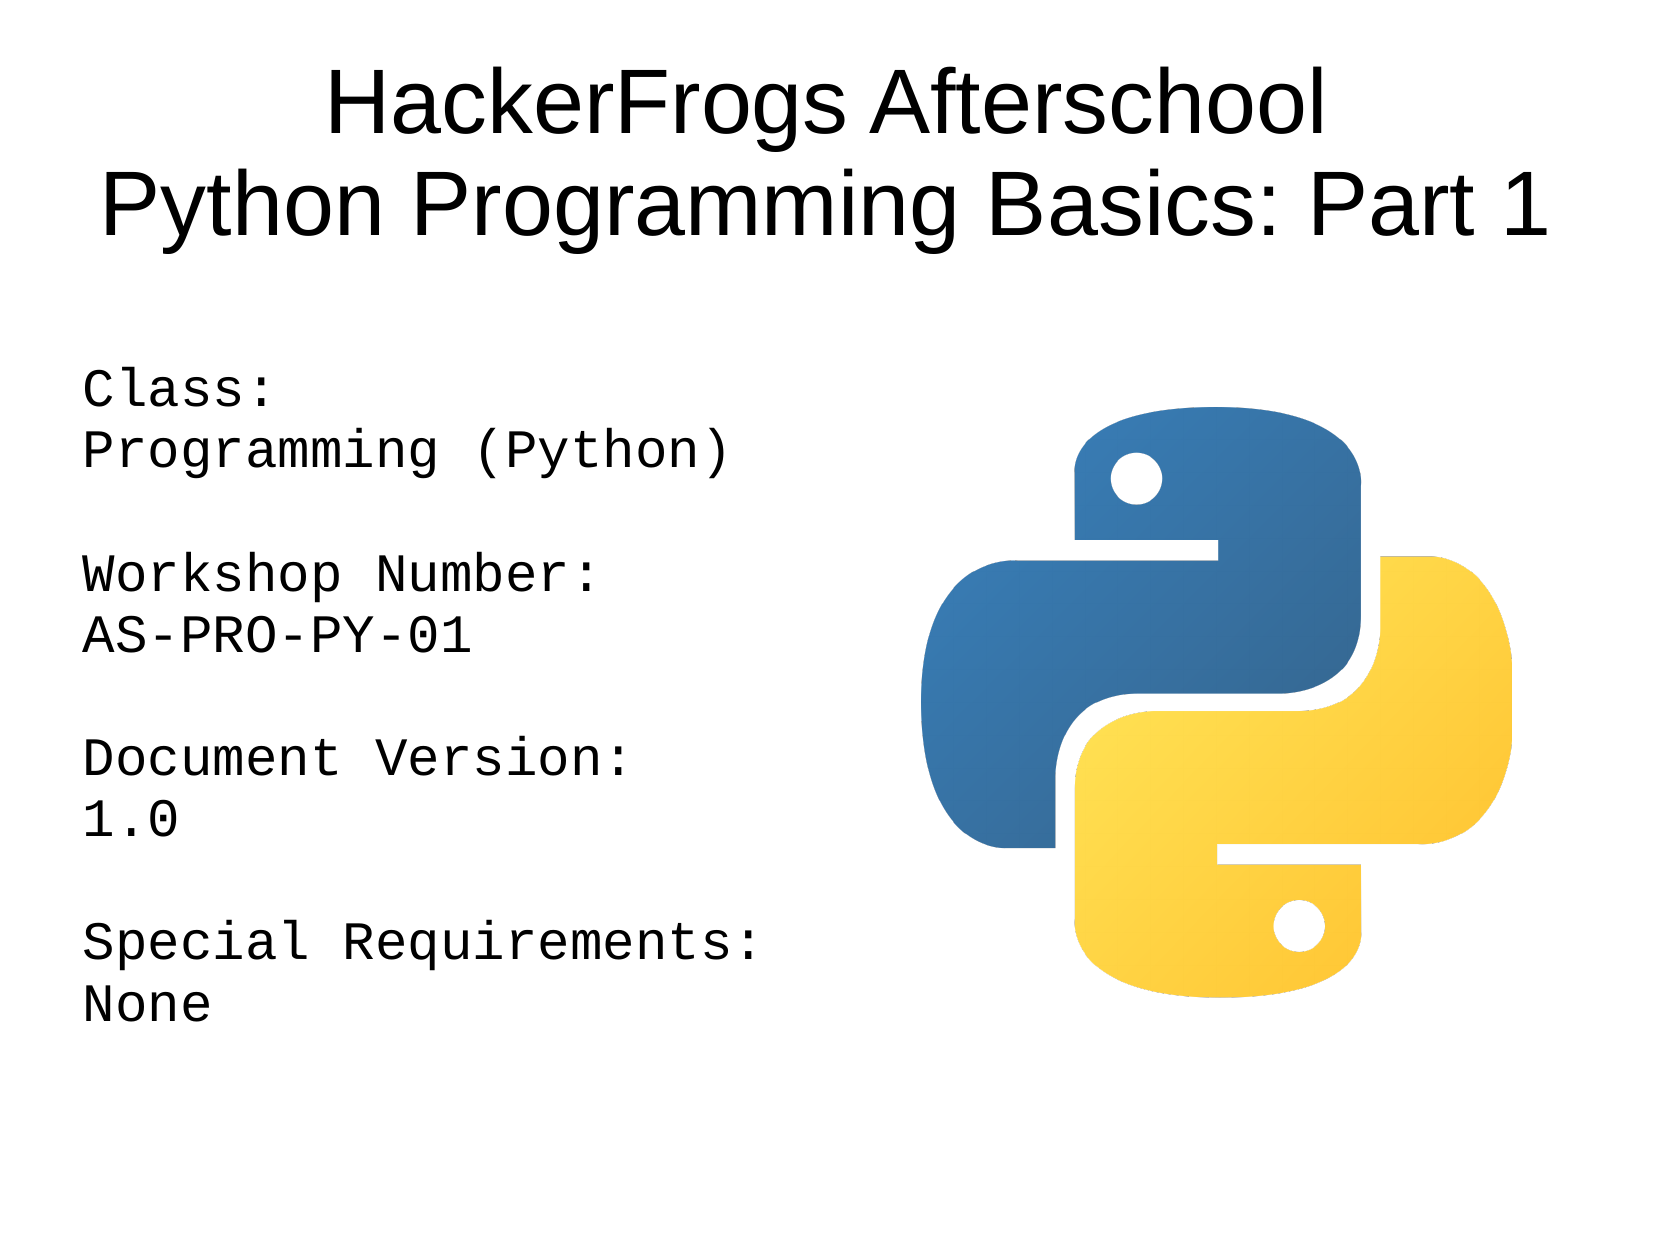

# HackerFrogs Afterschool Python Programming Basics: Part 1
Class:
Programming (Python)
Workshop Number:
AS-PRO-PY-01
Document Version:
1.0
Special Requirements:
None